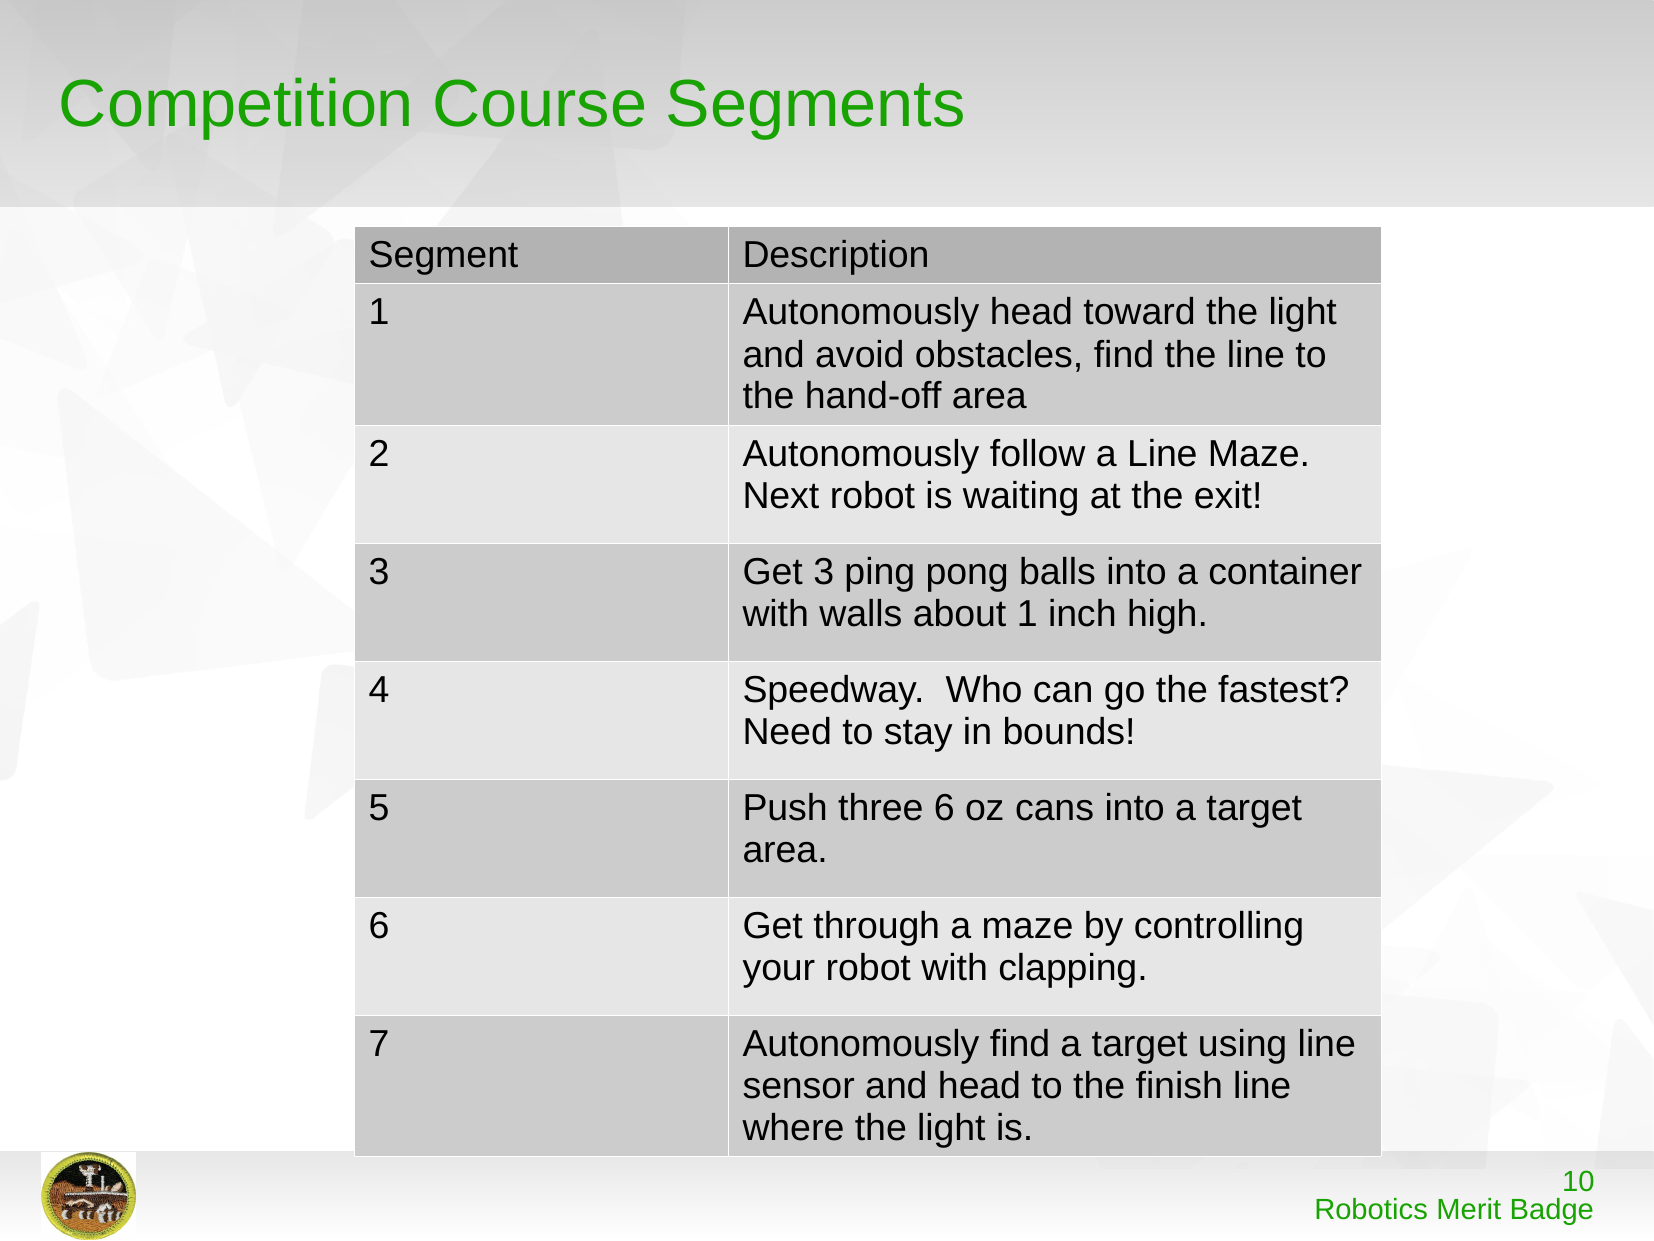

# Competition Course Segments
| Segment | Description |
| --- | --- |
| 1 | Autonomously head toward the light and avoid obstacles, find the line to the hand-off area |
| 2 | Autonomously follow a Line Maze. Next robot is waiting at the exit! |
| 3 | Get 3 ping pong balls into a container with walls about 1 inch high. |
| 4 | Speedway. Who can go the fastest? Need to stay in bounds! |
| 5 | Push three 6 oz cans into a target area. |
| 6 | Get through a maze by controlling your robot with clapping. |
| 7 | Autonomously find a target using line sensor and head to the finish line where the light is. |
10
Robotics Merit Badge